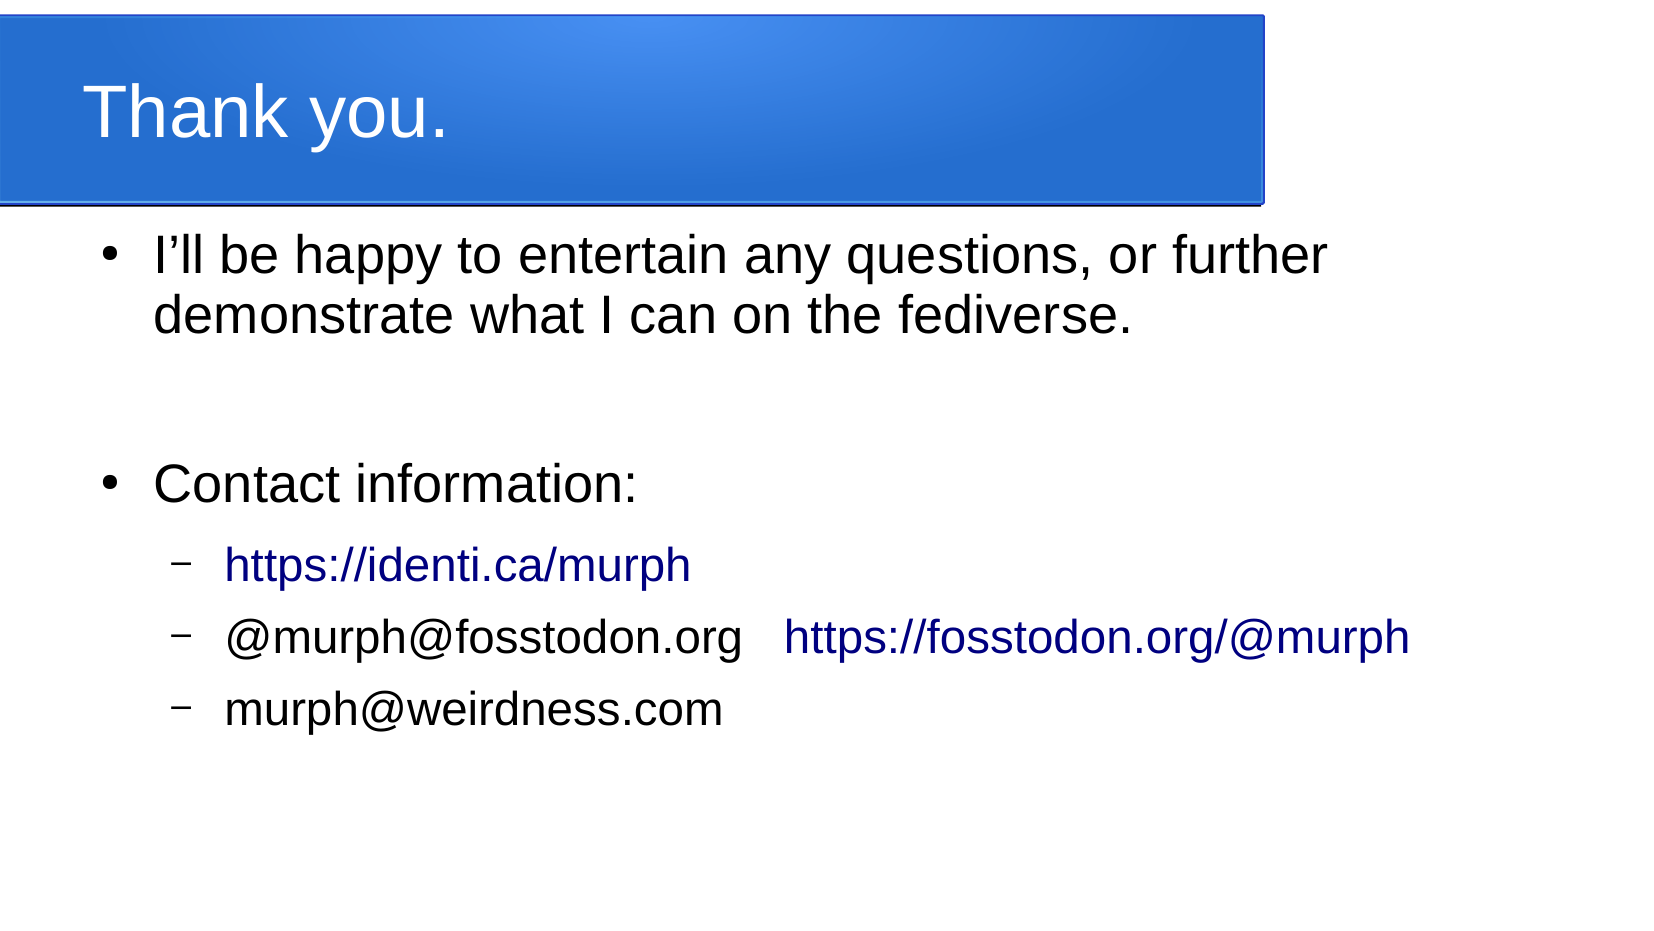

# Thank you.
I’ll be happy to entertain any questions, or further demonstrate what I can on the fediverse.
Contact information:
https://identi.ca/murph
@murph@fosstodon.org https://fosstodon.org/@murph
murph@weirdness.com